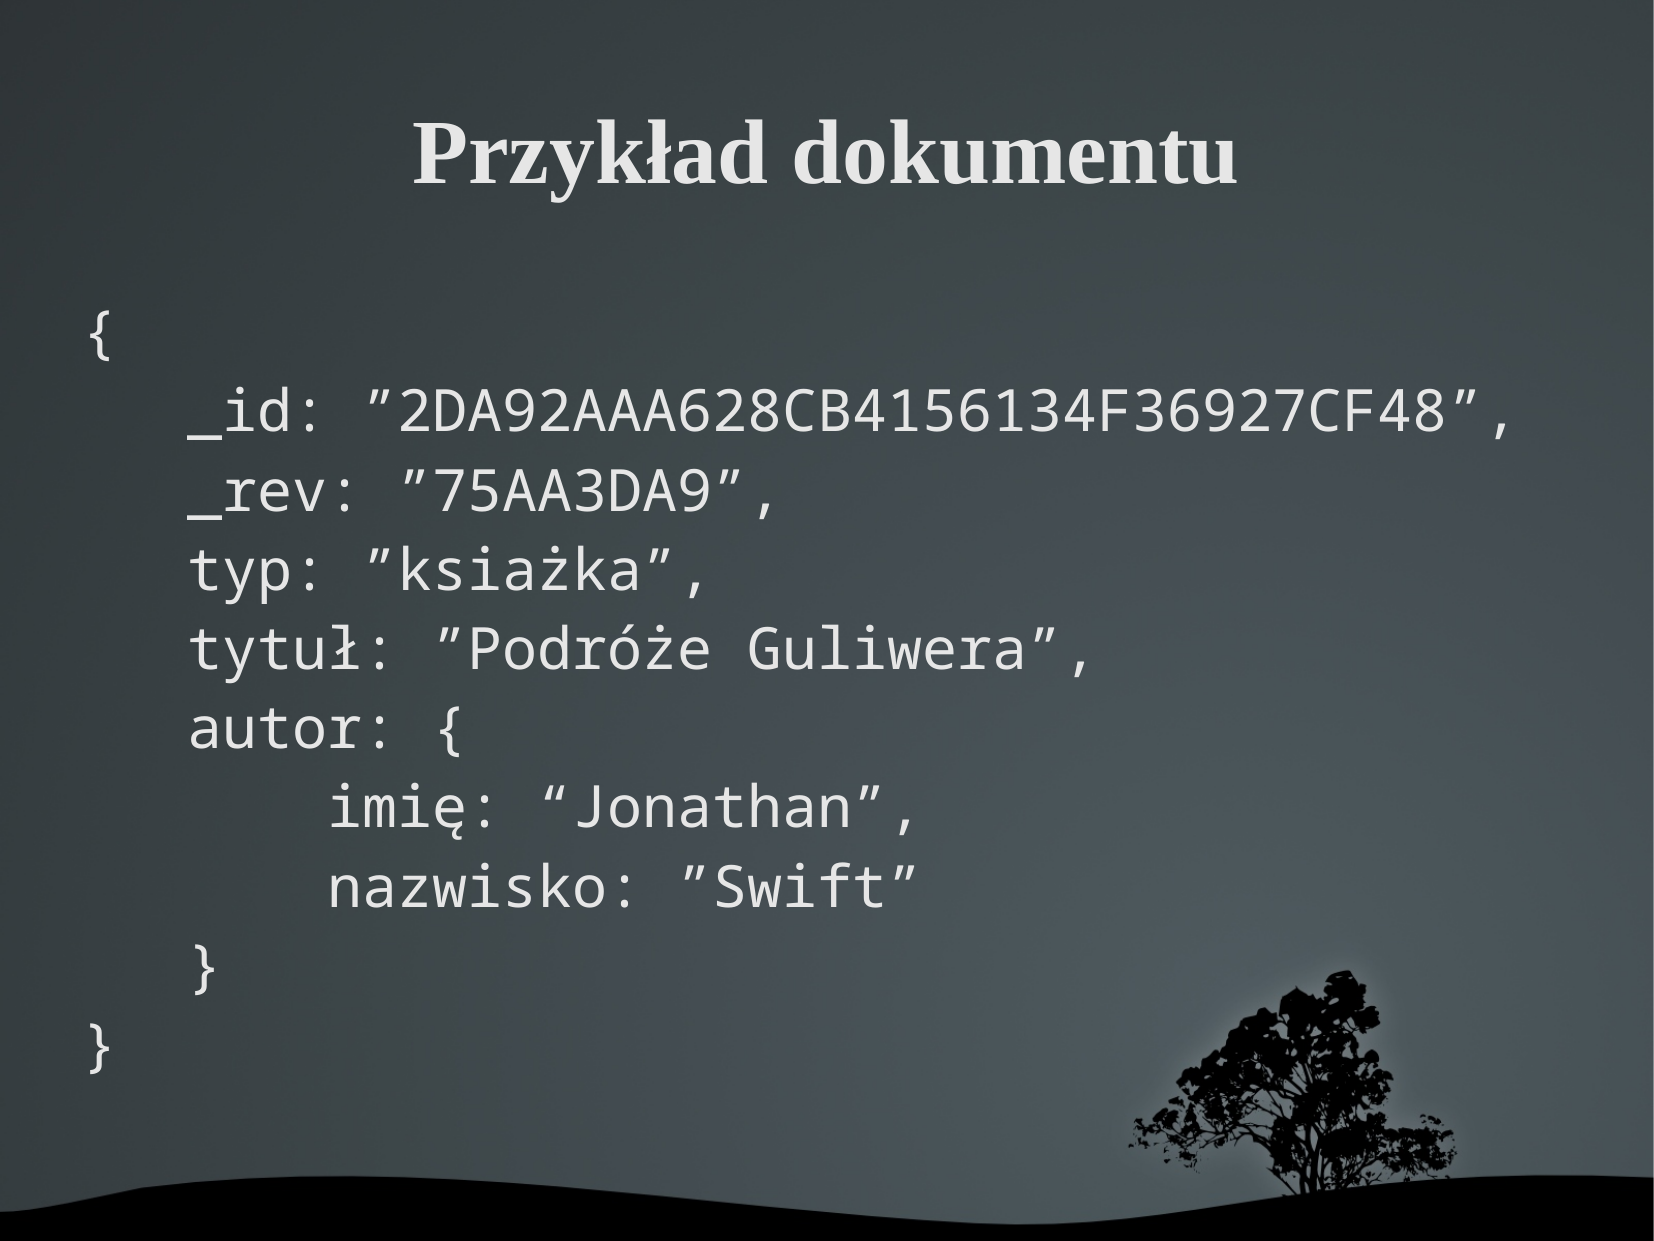

# Przykład dokumentu
{
 _id: ”2DA92AAA628CB4156134F36927CF48”,
 _rev: ”75AA3DA9”,
 typ: ”ksiażka”,
 tytuł: ”Podróże Guliwera”,
 autor: {
 imię: “Jonathan”,
 nazwisko: ”Swift”
 }
}